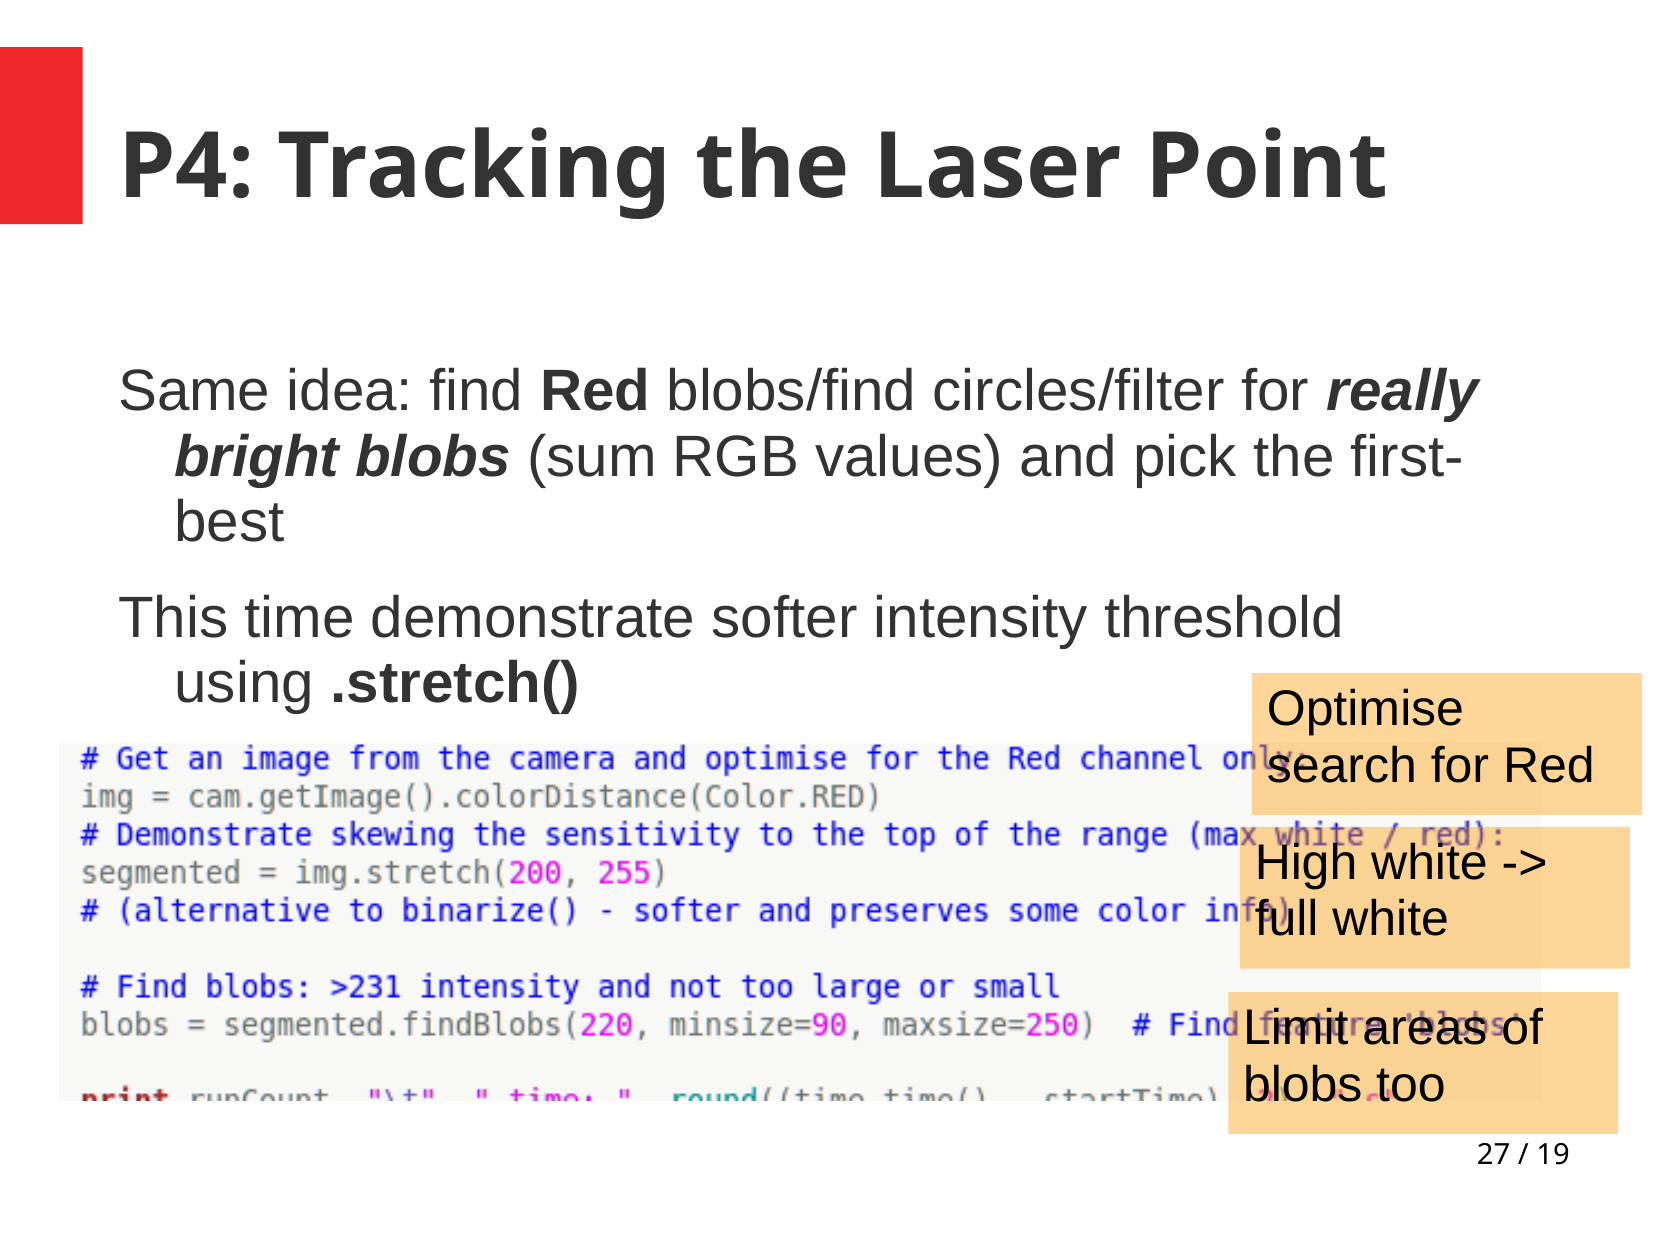

# P4: Tracking the Laser Point
Same idea: find Red blobs/find circles/filter for really bright blobs (sum RGB values) and pick the first-best
This time demonstrate softer intensity threshold using .stretch()
Optimise search for Red
High white -> full white
Limit areas of blobs too
27